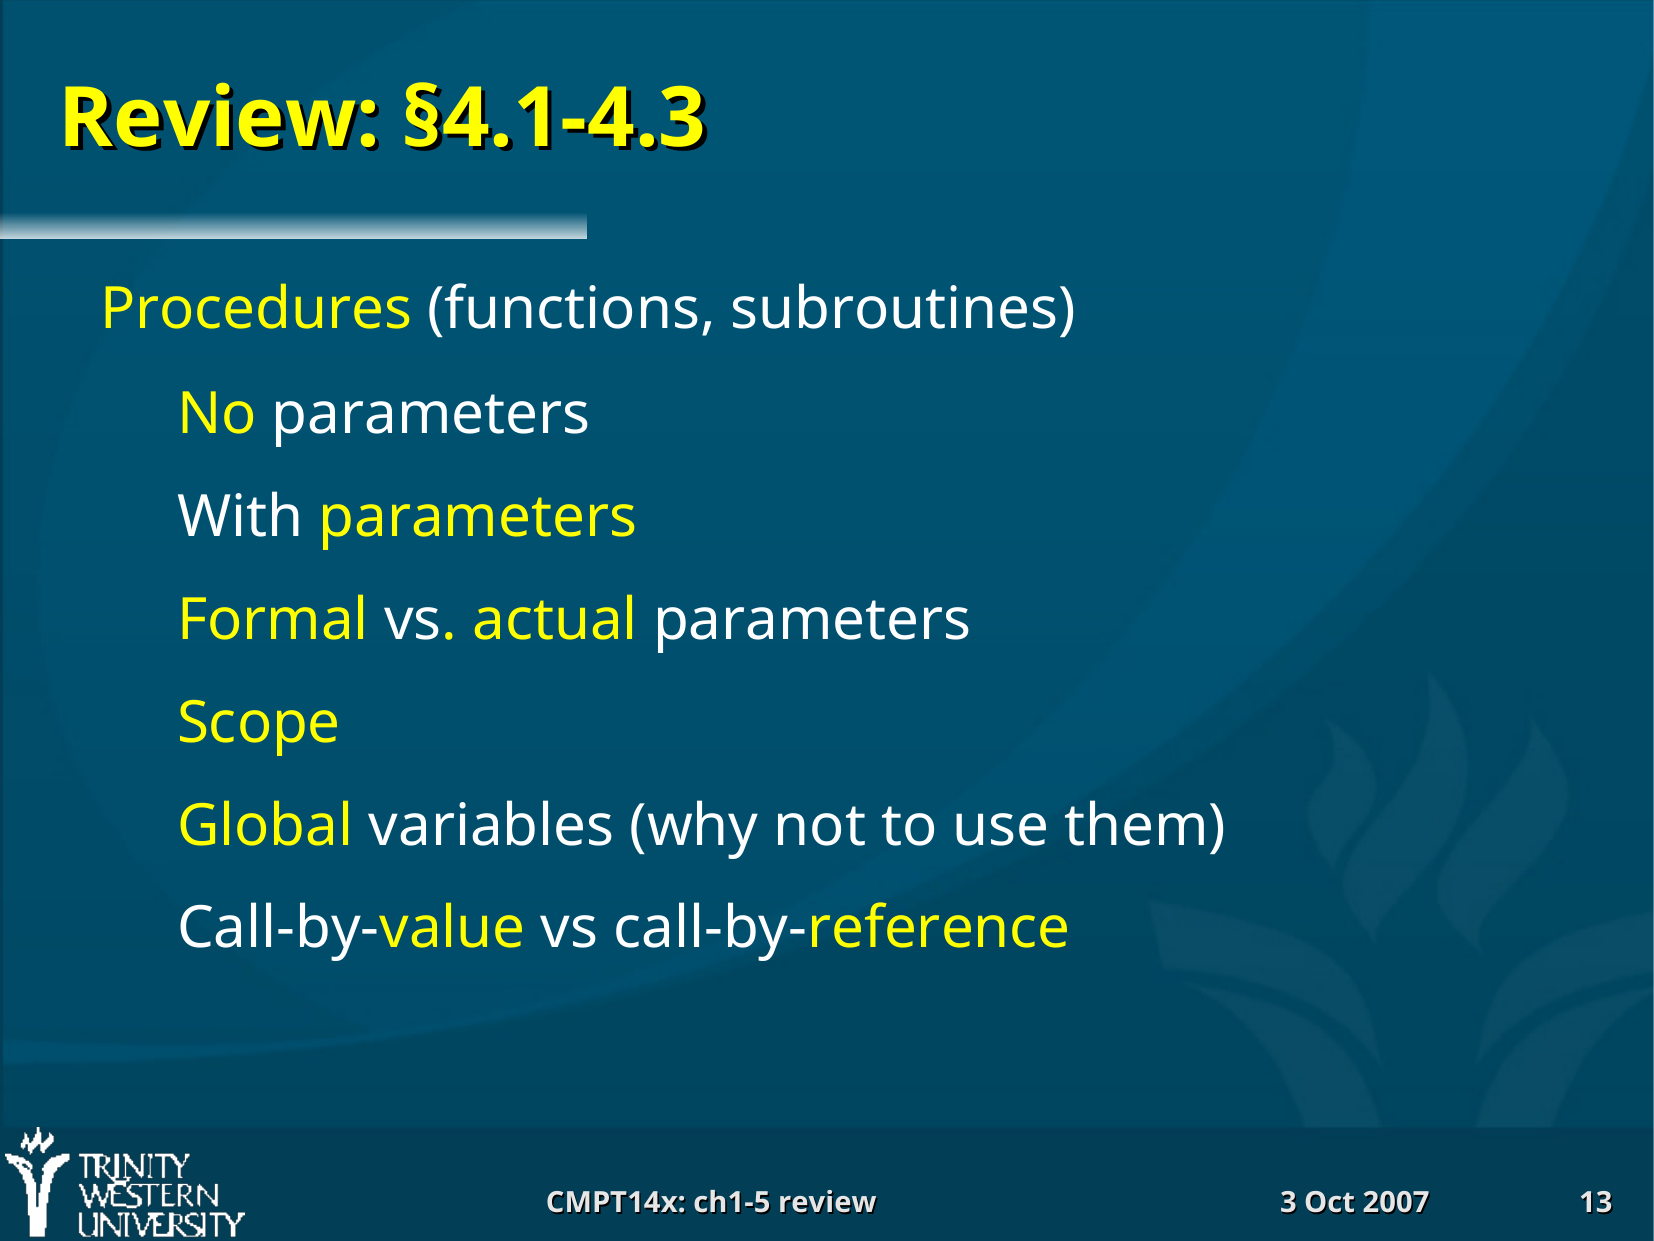

# Review: §4.1-4.3
Procedures (functions, subroutines)
No parameters
With parameters
Formal vs. actual parameters
Scope
Global variables (why not to use them)
Call-by-value vs call-by-reference
CMPT14x: ch1-5 review
3 Oct 2007
13